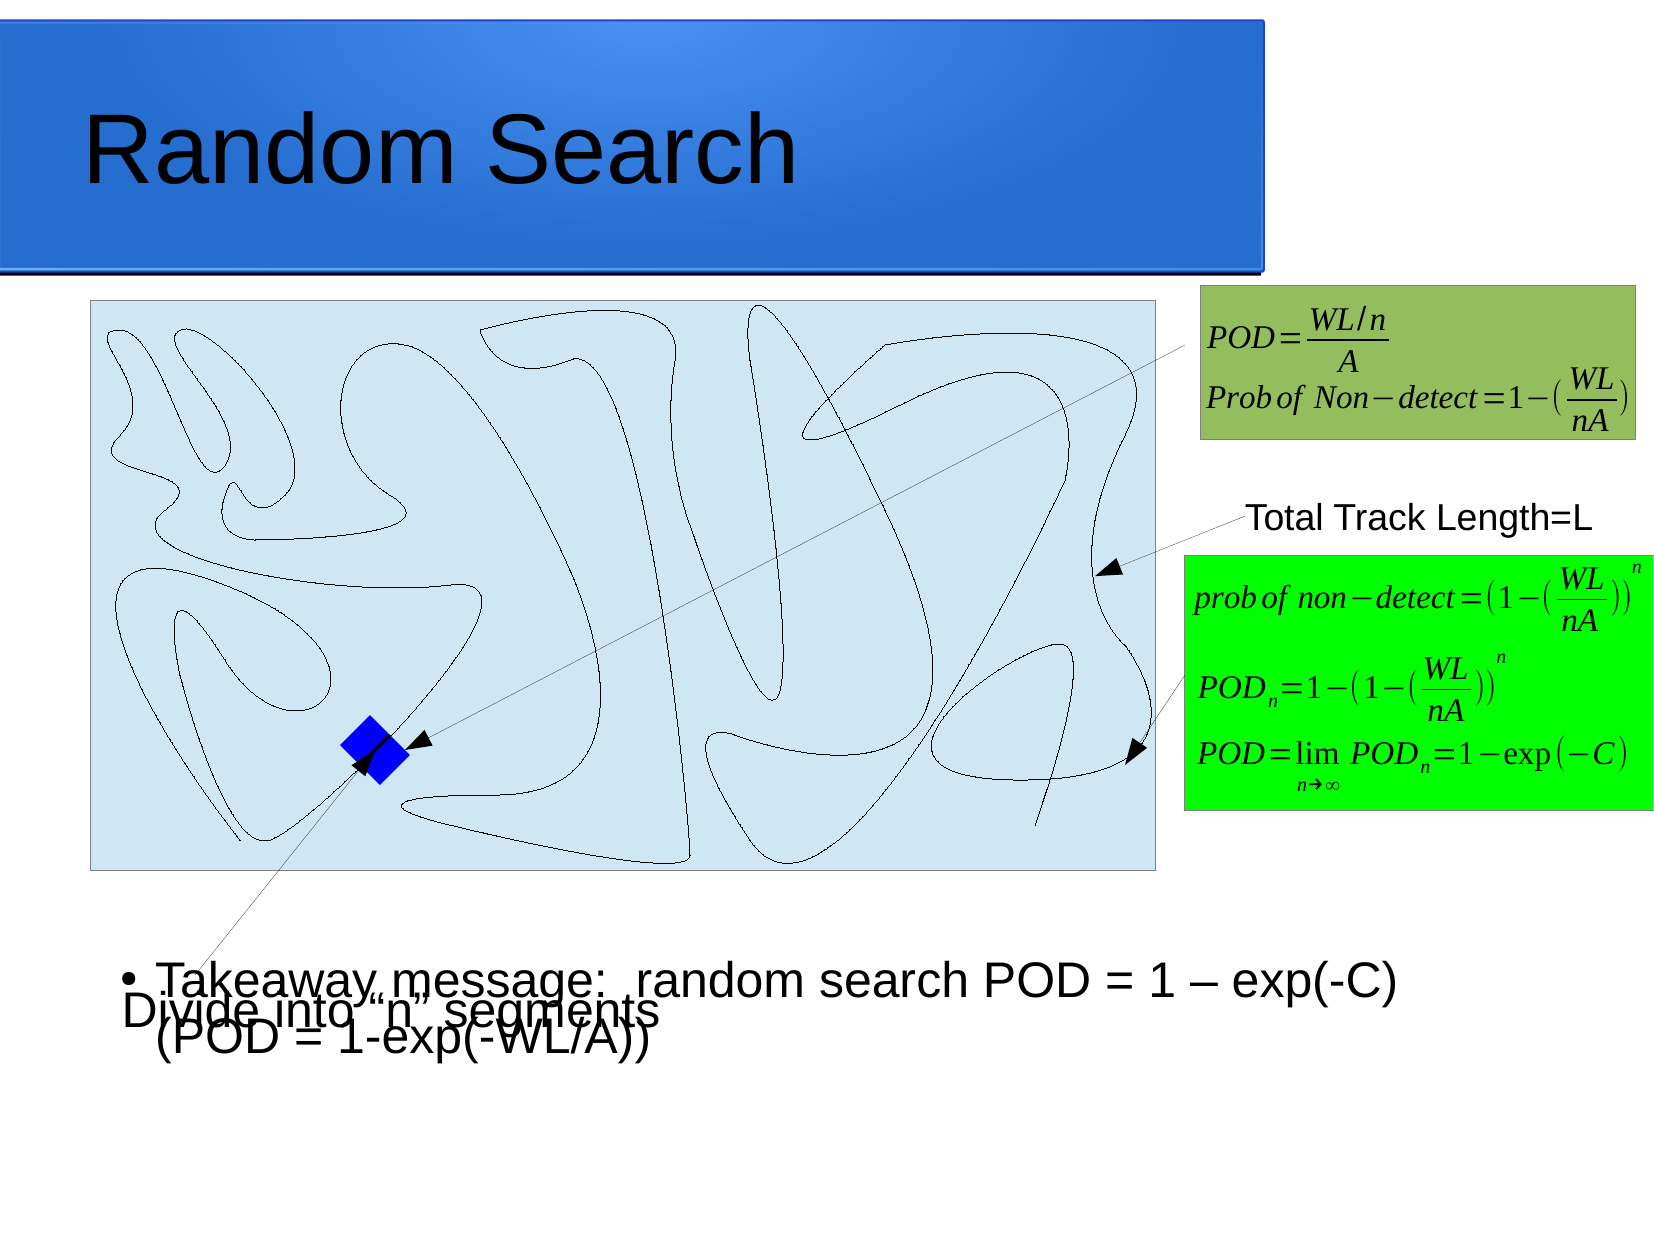

# Random Search
Total Track Length=L
Divide into “n” segments
Takeaway message: random search POD = 1 – exp(-C) (POD = 1-exp(-WL/A))